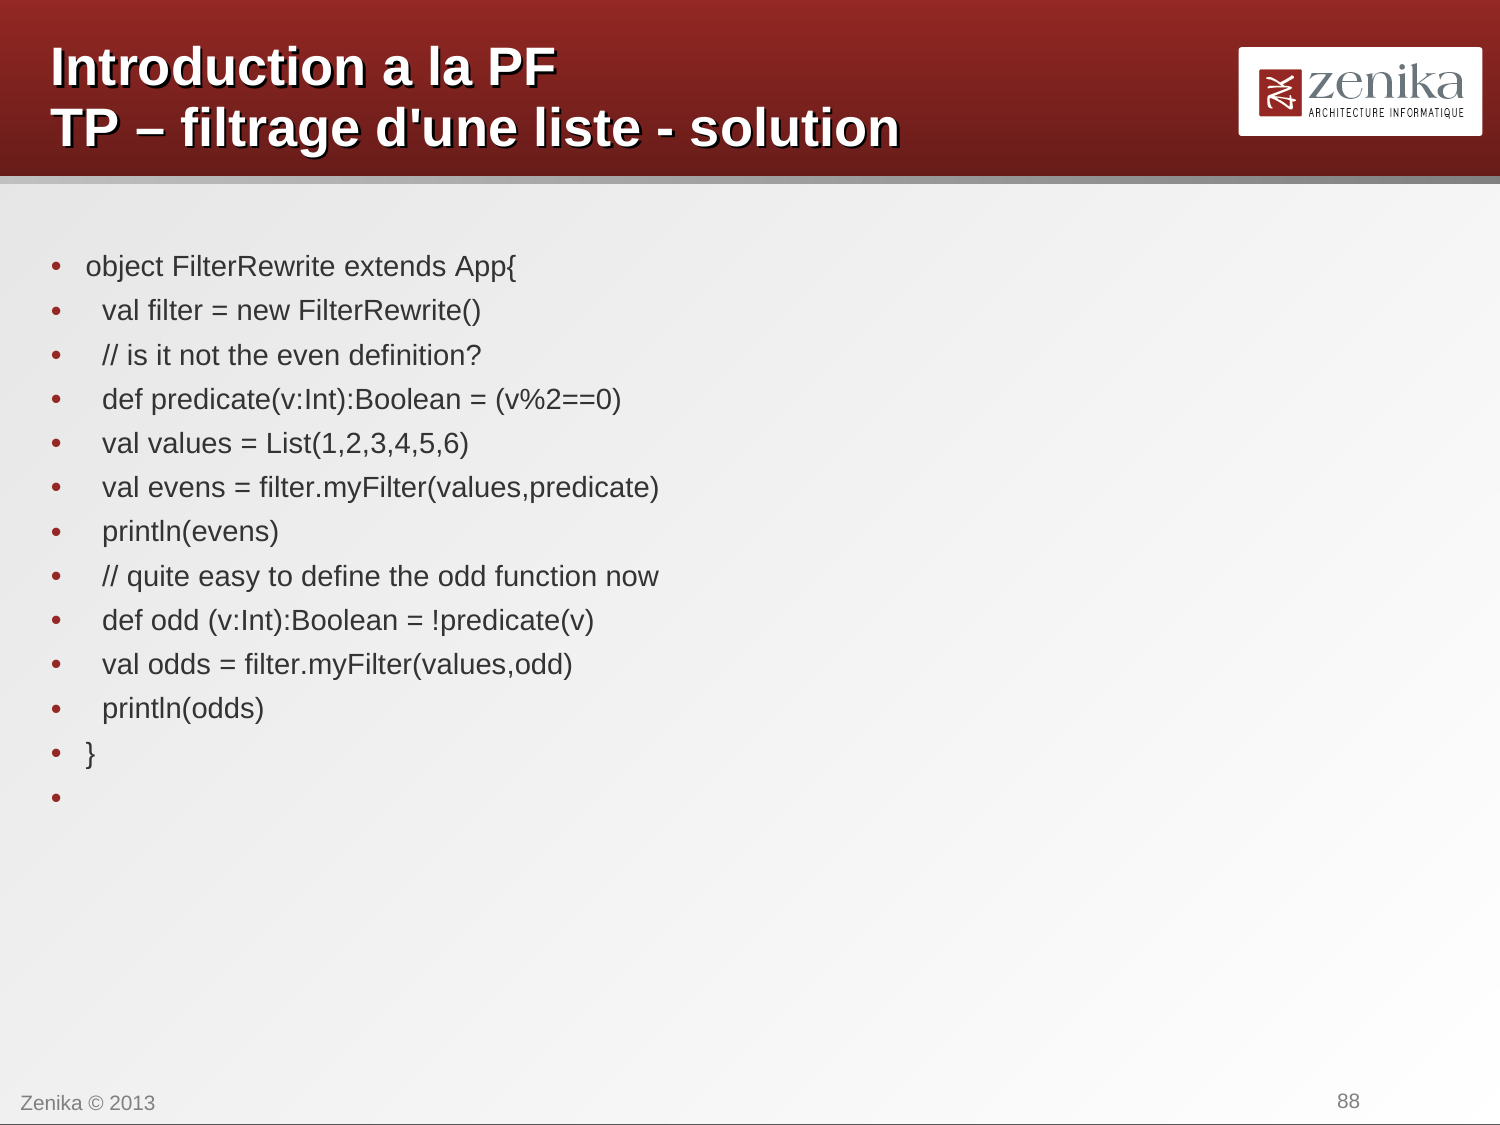

# Introduction a la PF TP – filtrage d'une liste - solution
object FilterRewrite extends App{
 val filter = new FilterRewrite()
 // is it not the even definition?
 def predicate(v:Int):Boolean = (v%2==0)
 val values = List(1,2,3,4,5,6)
 val evens = filter.myFilter(values,predicate)
 println(evens)
 // quite easy to define the odd function now
 def odd (v:Int):Boolean = !predicate(v)
 val odds = filter.myFilter(values,odd)
 println(odds)
}